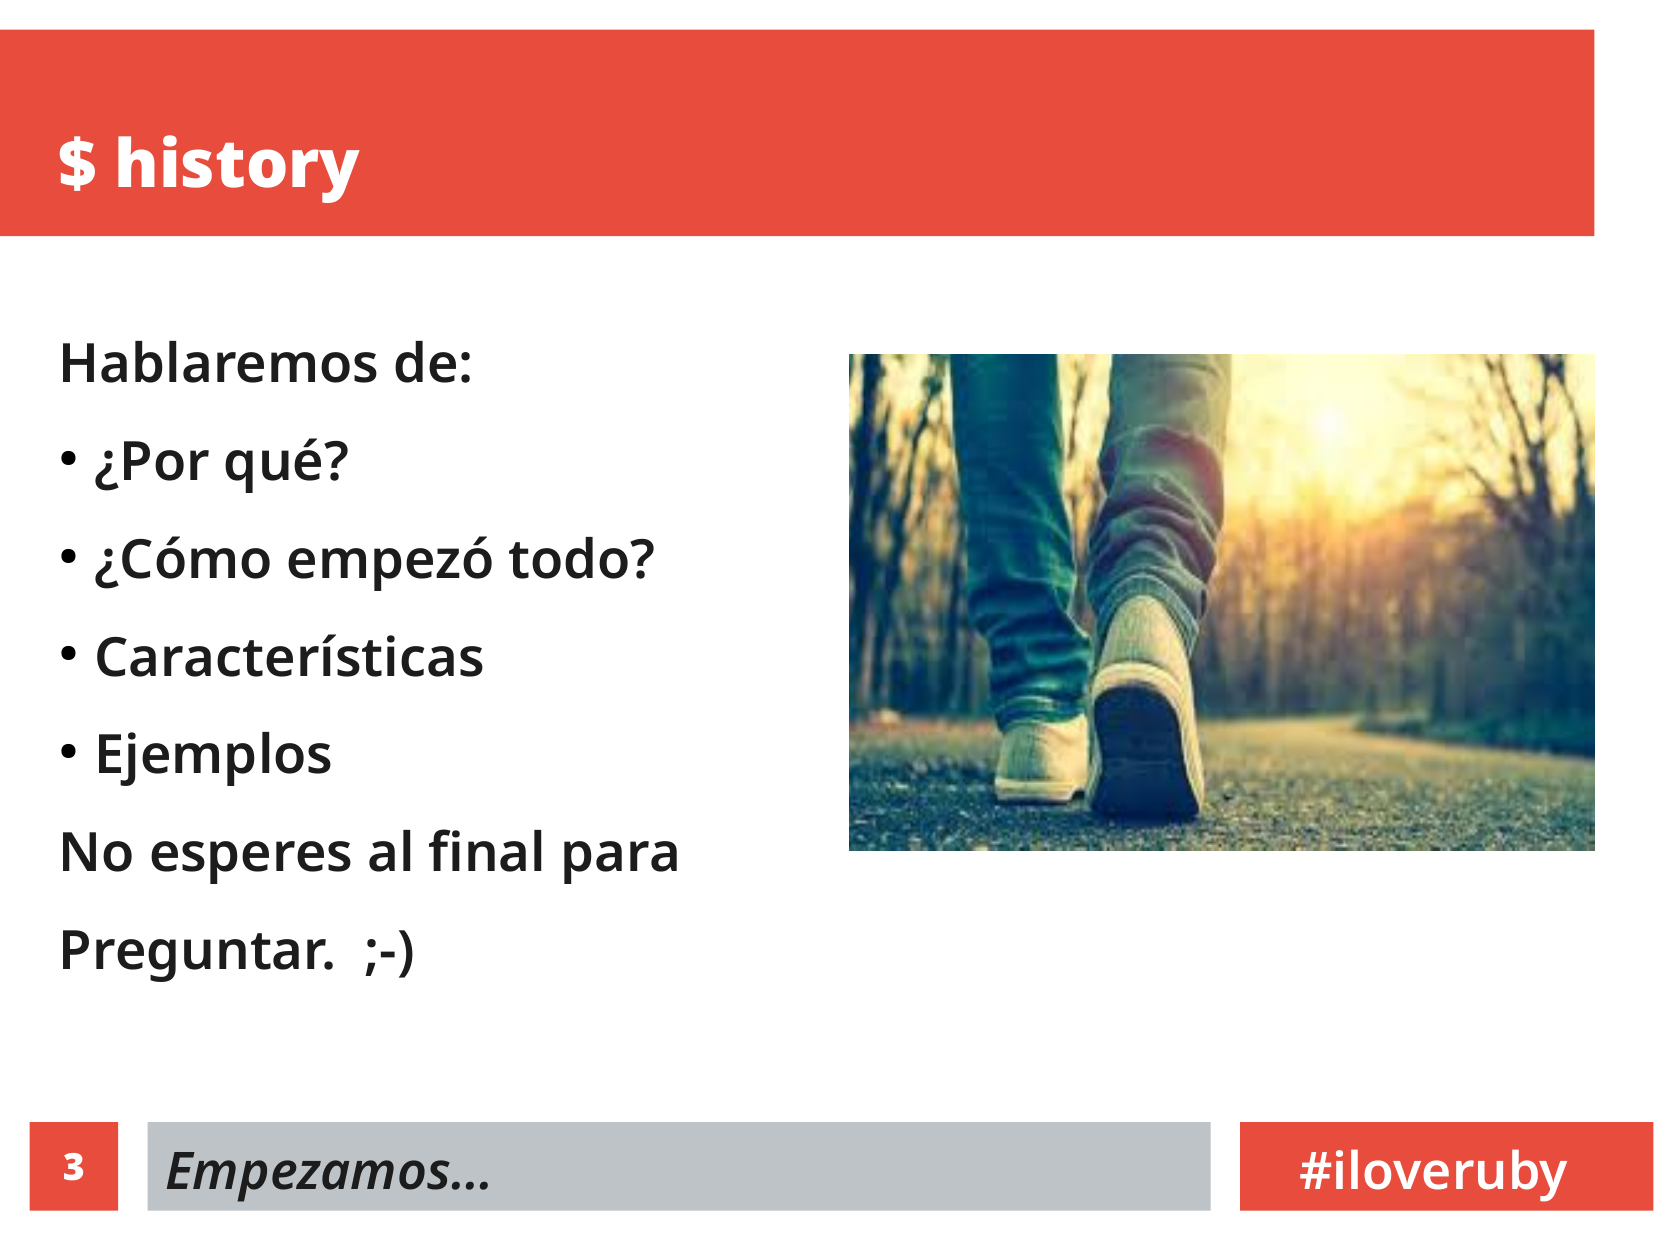

# $ history
Hablaremos de:
¿Por qué?
¿Cómo empezó todo?
Características
Ejemplos
No esperes al final para
Preguntar. ;-)
3
Empezamos...
#iloveruby